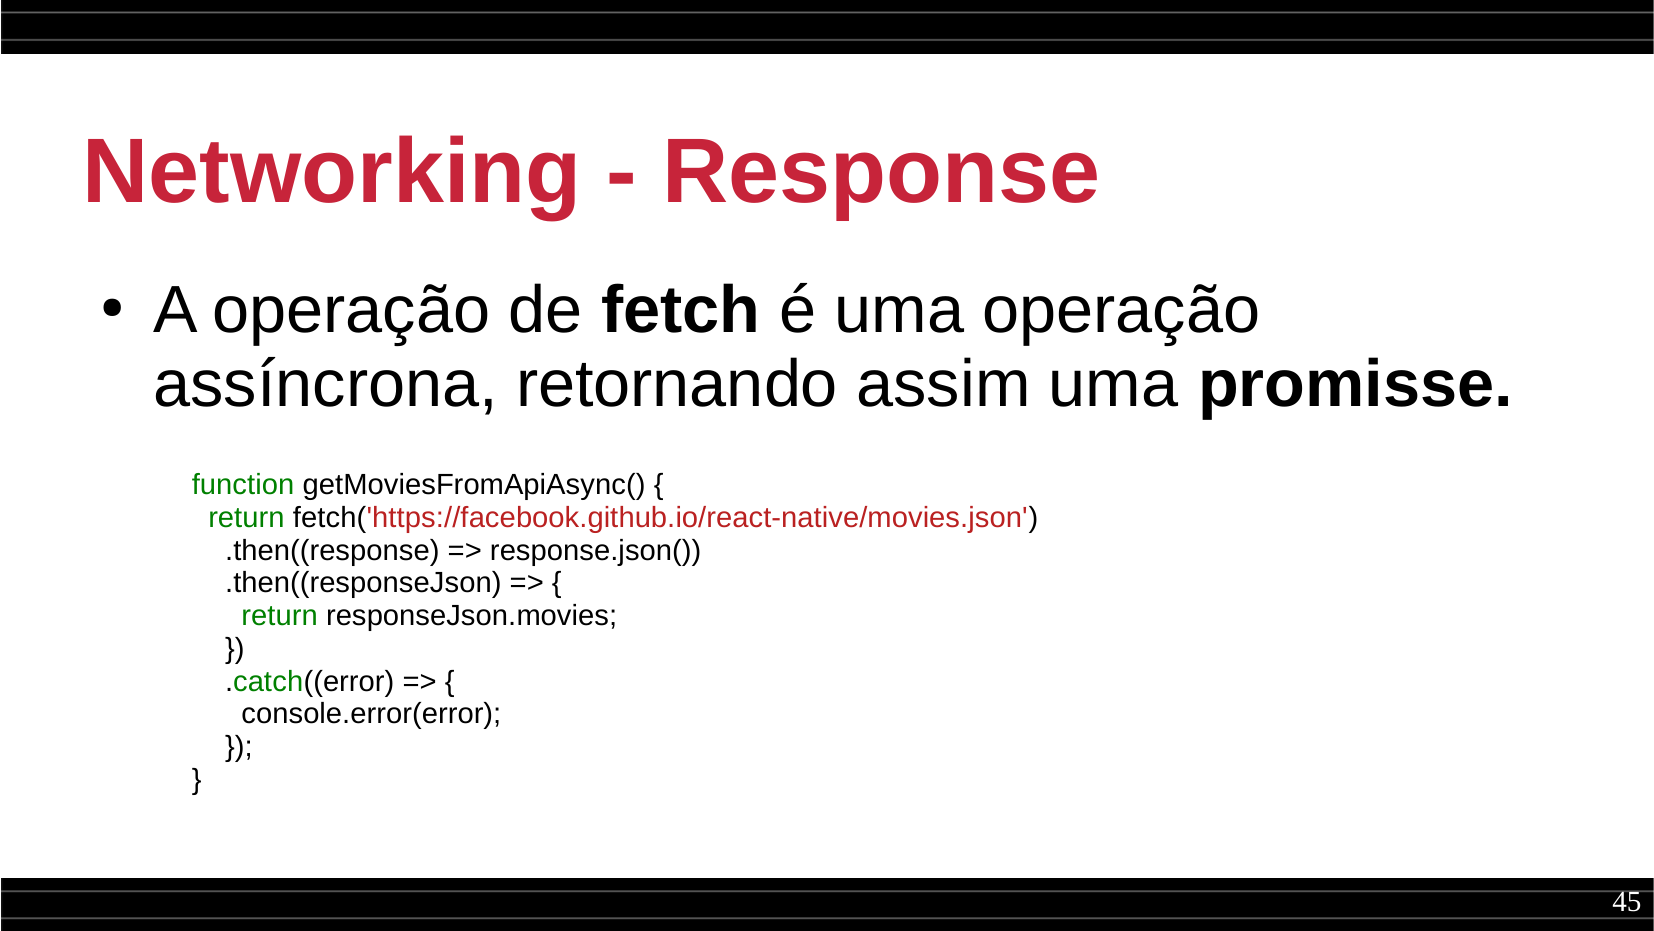

# Networking - Response
A operação de fetch é uma operação assíncrona, retornando assim uma promisse.
function getMoviesFromApiAsync() {
 return fetch('https://facebook.github.io/react-native/movies.json')
 .then((response) => response.json())
 .then((responseJson) => {
 return responseJson.movies;
 })
 .catch((error) => {
 console.error(error);
 });
}